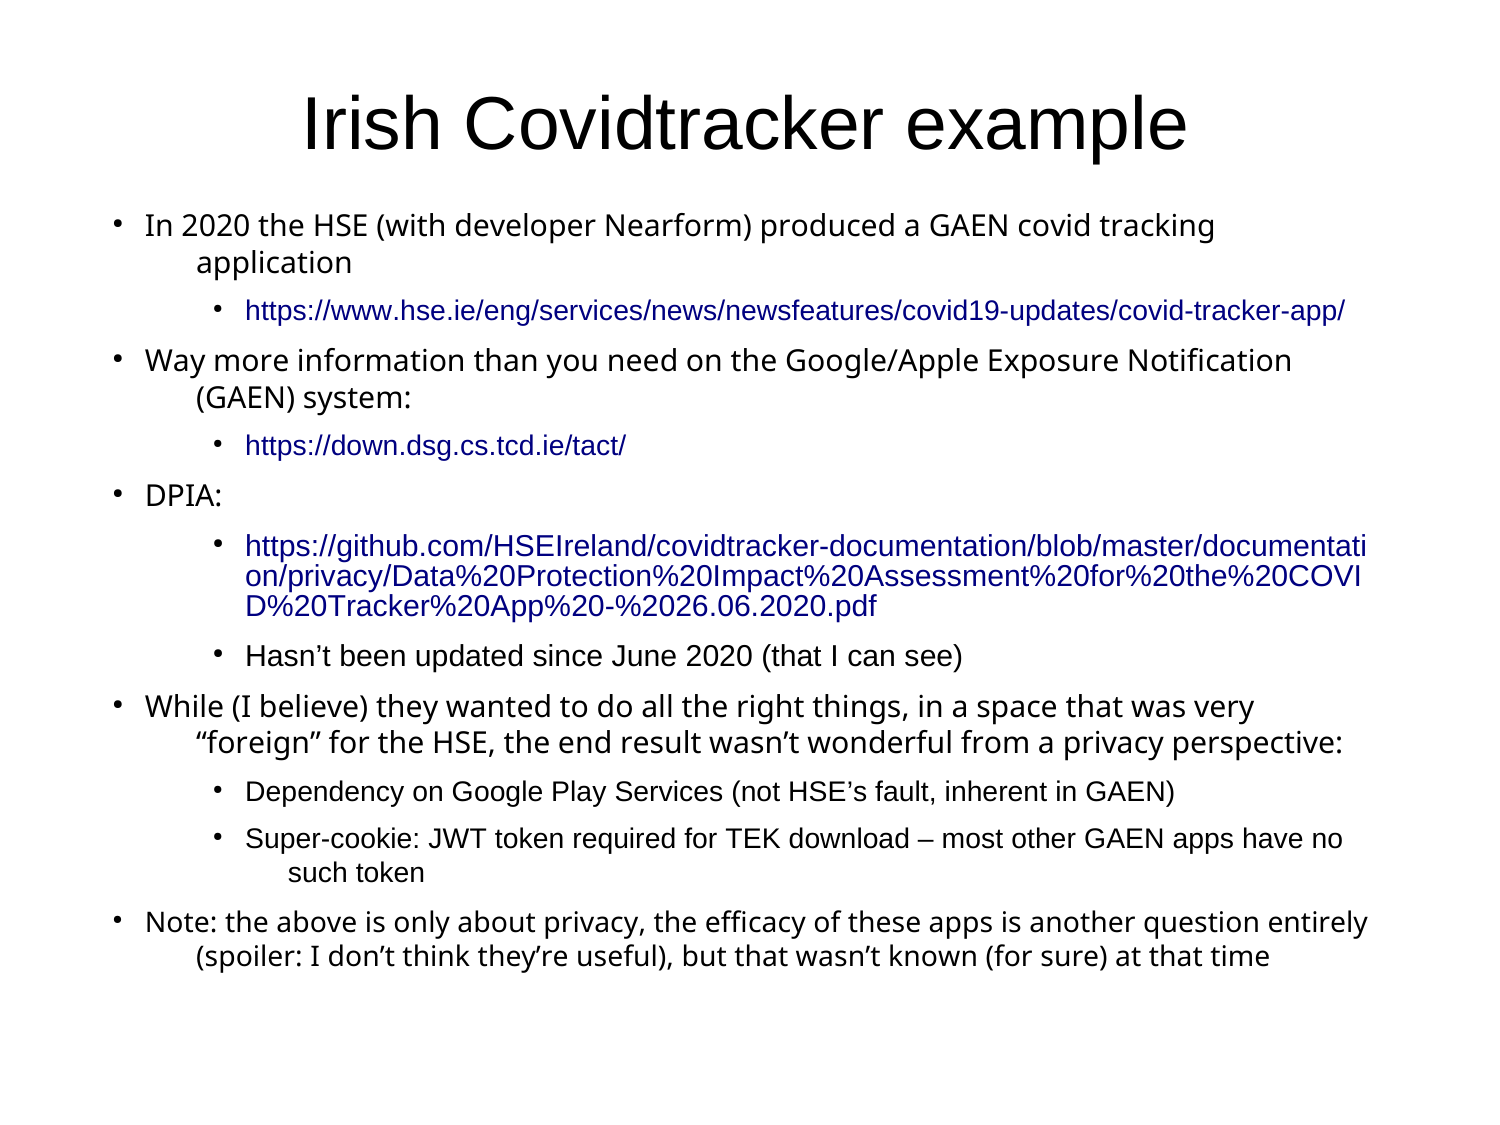

# Irish Covidtracker example
In 2020 the HSE (with developer Nearform) produced a GAEN covid tracking application
https://www.hse.ie/eng/services/news/newsfeatures/covid19-updates/covid-tracker-app/
Way more information than you need on the Google/Apple Exposure Notification (GAEN) system:
https://down.dsg.cs.tcd.ie/tact/
DPIA:
https://github.com/HSEIreland/covidtracker-documentation/blob/master/documentation/privacy/Data%20Protection%20Impact%20Assessment%20for%20the%20COVID%20Tracker%20App%20-%2026.06.2020.pdf
Hasn’t been updated since June 2020 (that I can see)
While (I believe) they wanted to do all the right things, in a space that was very “foreign” for the HSE, the end result wasn’t wonderful from a privacy perspective:
Dependency on Google Play Services (not HSE’s fault, inherent in GAEN)
Super-cookie: JWT token required for TEK download – most other GAEN apps have no such token
Note: the above is only about privacy, the efficacy of these apps is another question entirely (spoiler: I don’t think they’re useful), but that wasn’t known (for sure) at that time